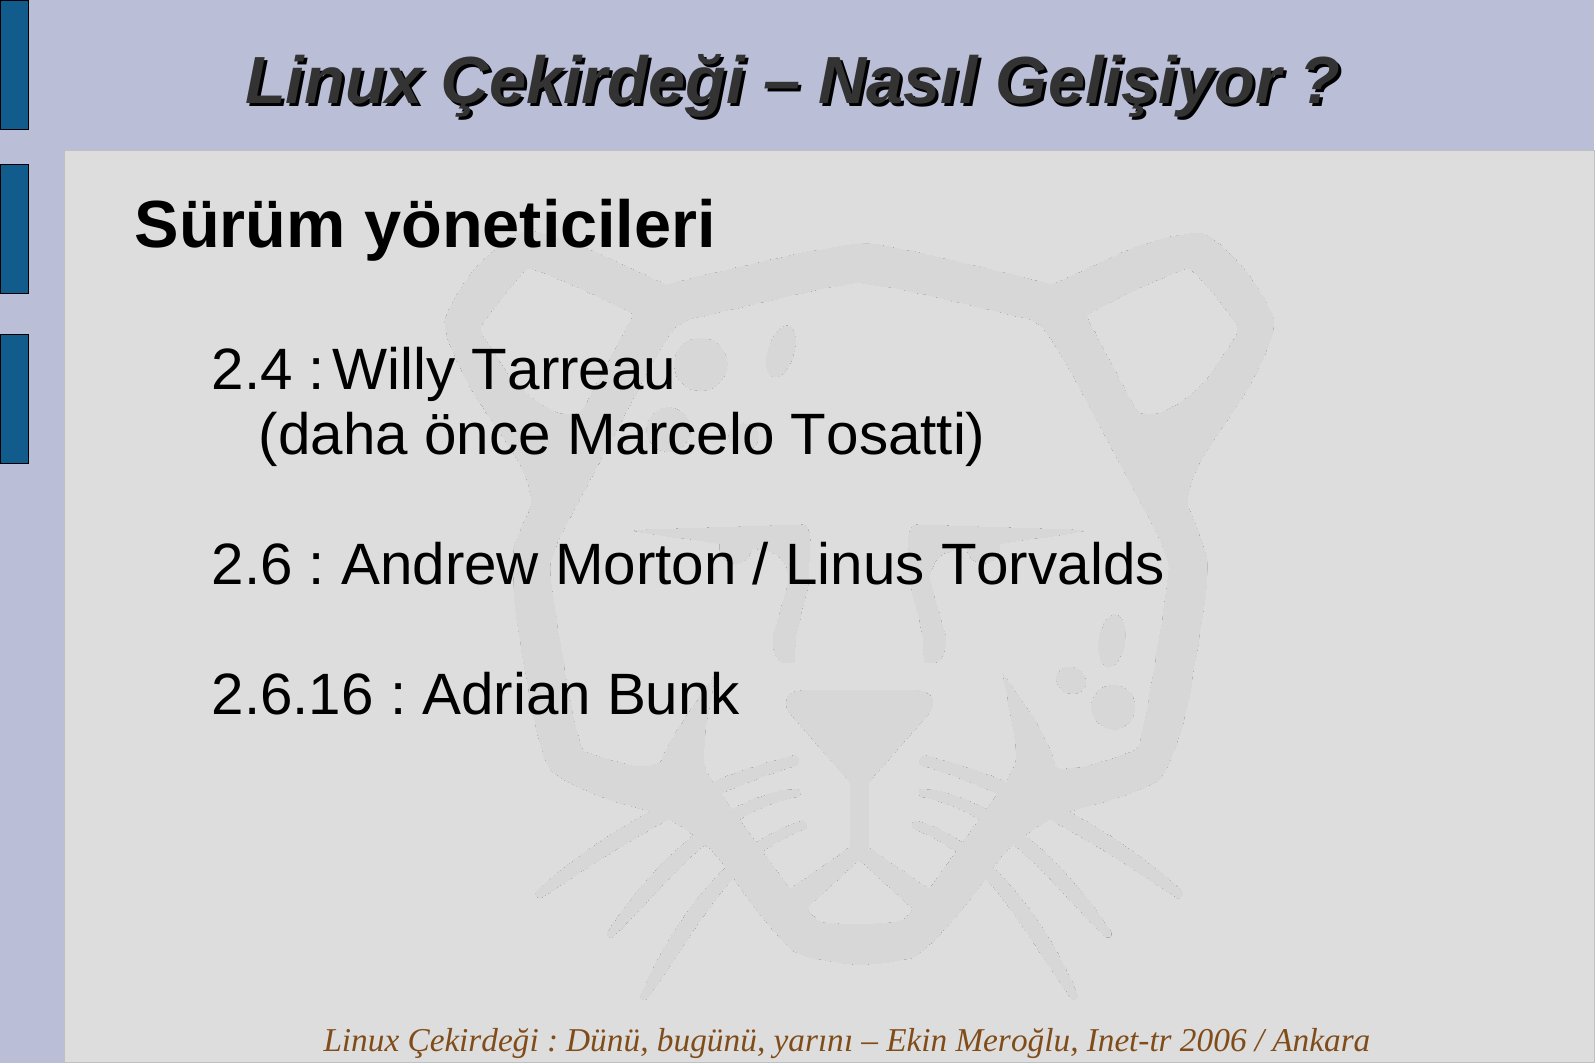

# Linux Çekirdeği – Nasıl Gelişiyor ?
Sürüm yöneticileri
2.4 :	Willy Tarreau
(daha önce Marcelo Tosatti)
2.6 : Andrew Morton / Linus Torvalds
2.6.16 : Adrian Bunk